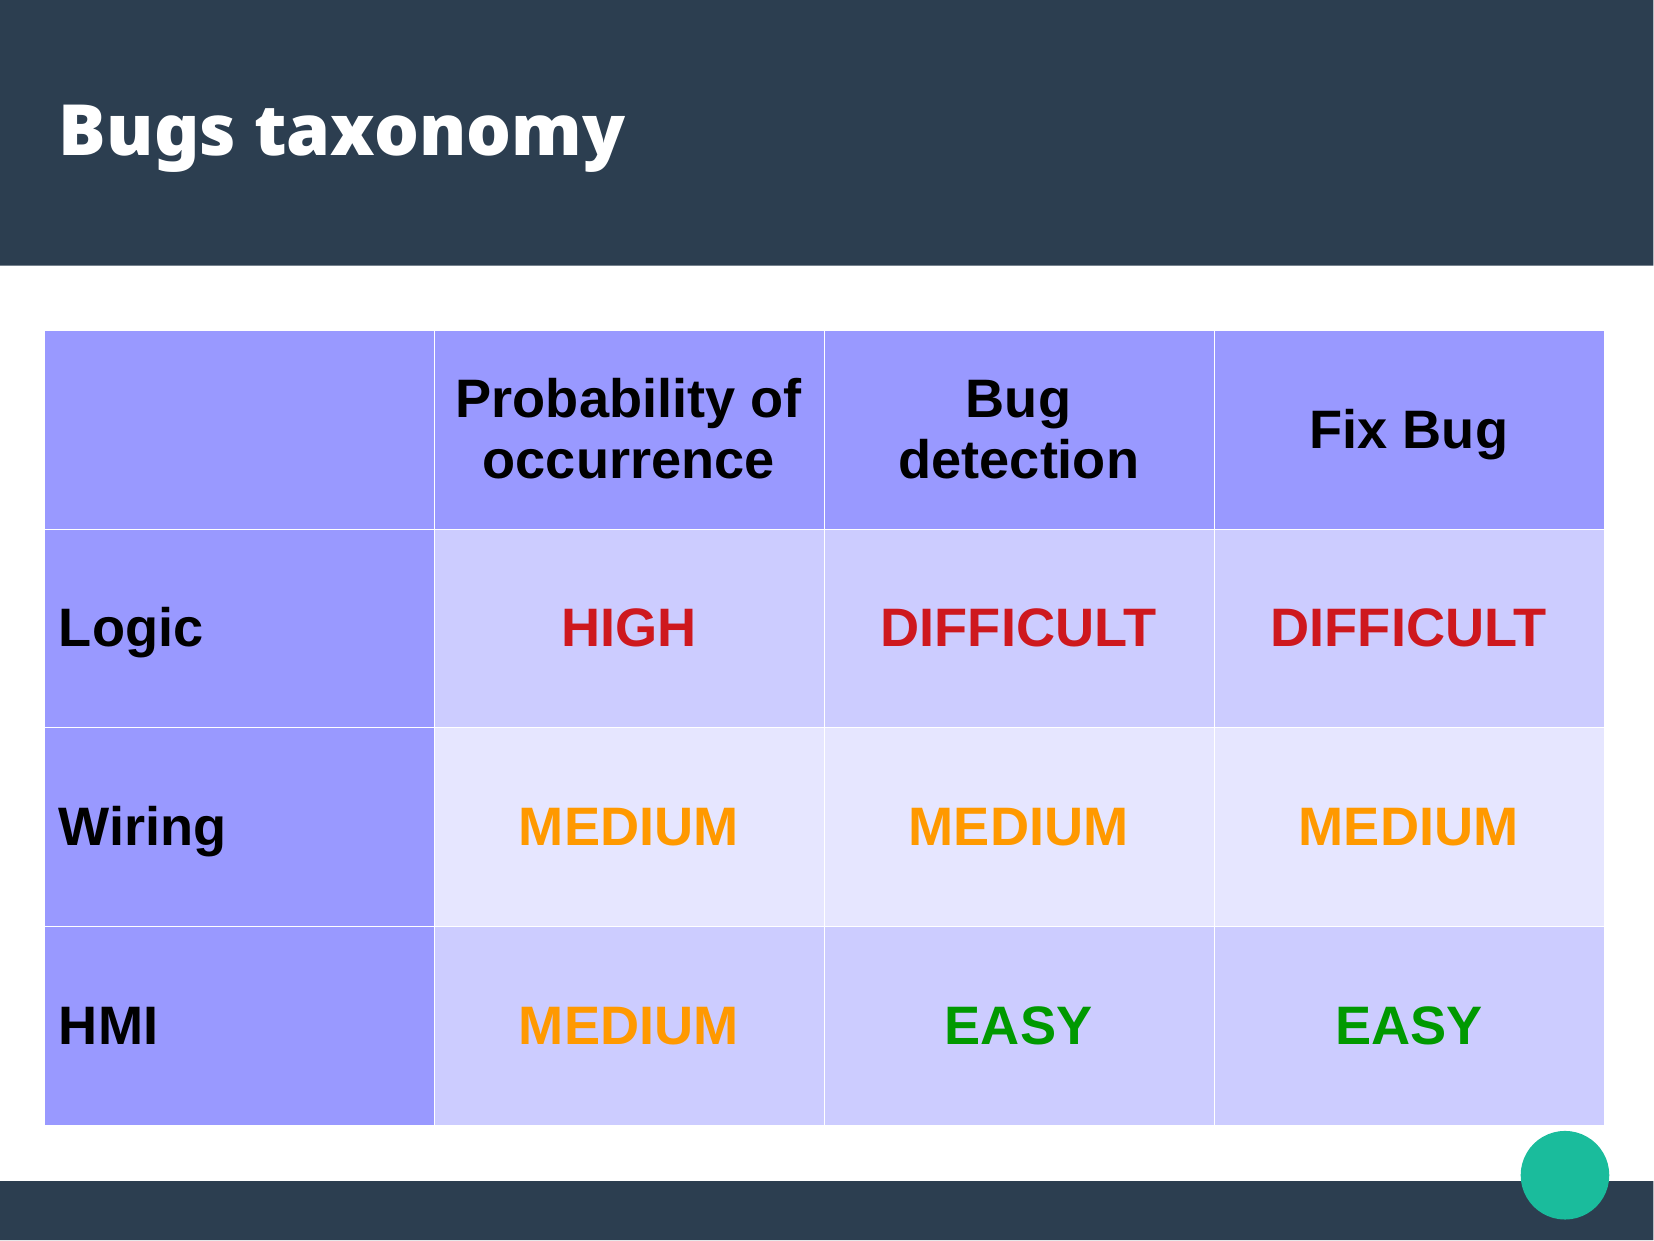

# Bugs taxonomy
| | Probability of occurrence | Bug detection | Fix Bug |
| --- | --- | --- | --- |
| Logic | HIGH | DIFFICULT | DIFFICULT |
| Wiring | MEDIUM | MEDIUM | MEDIUM |
| HMI | MEDIUM | EASY | EASY |